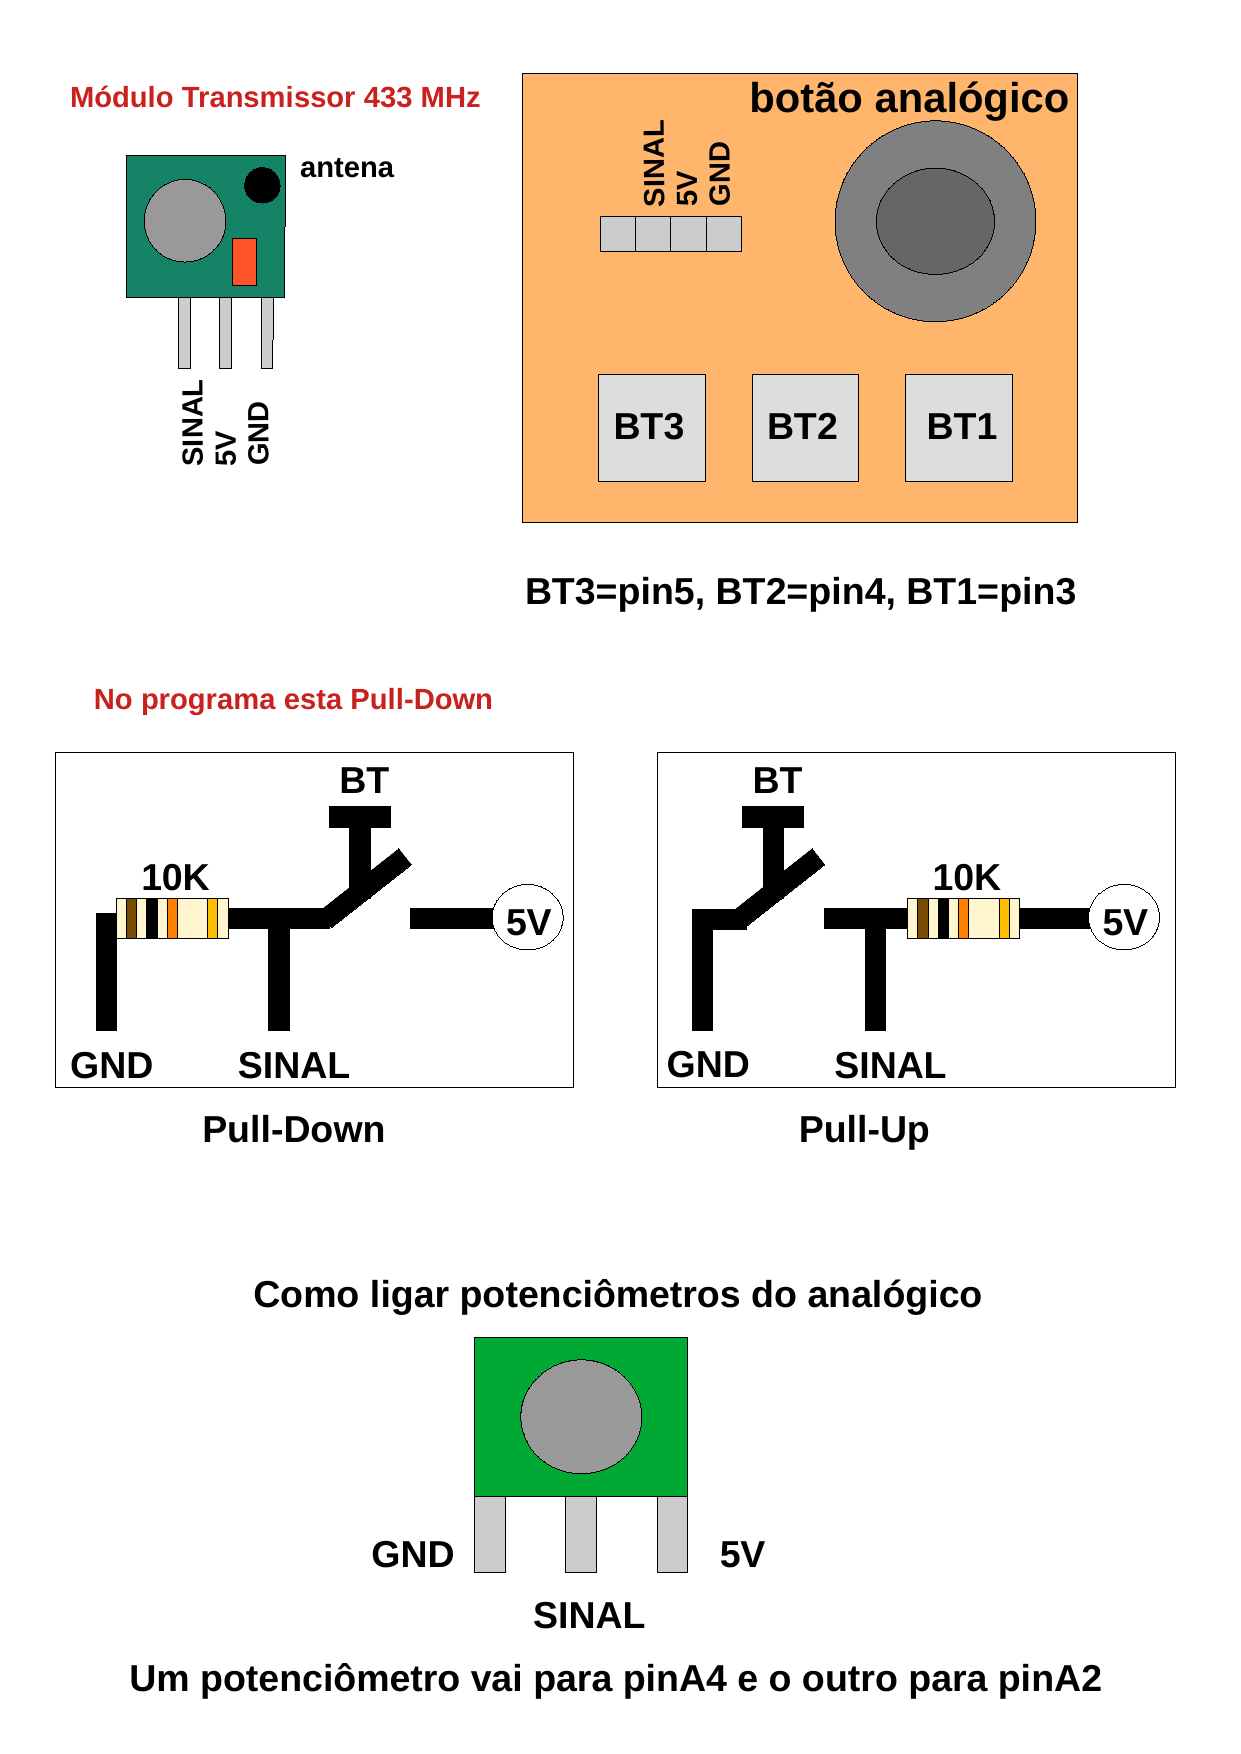

botão analógico
Módulo Transmissor 433 MHz
SINAL
5V
GND
antena
SINAL
5V
GND
BT3
BT2
BT1
BT3=pin5, BT2=pin4, BT1=pin3
No programa esta Pull-Down
BT
BT
10K
10K
5V
5V
GND
GND
SINAL
SINAL
Pull-Up
Pull-Down
Como ligar potenciômetros do analógico
GND
5V
SINAL
Um potenciômetro vai para pinA4 e o outro para pinA2